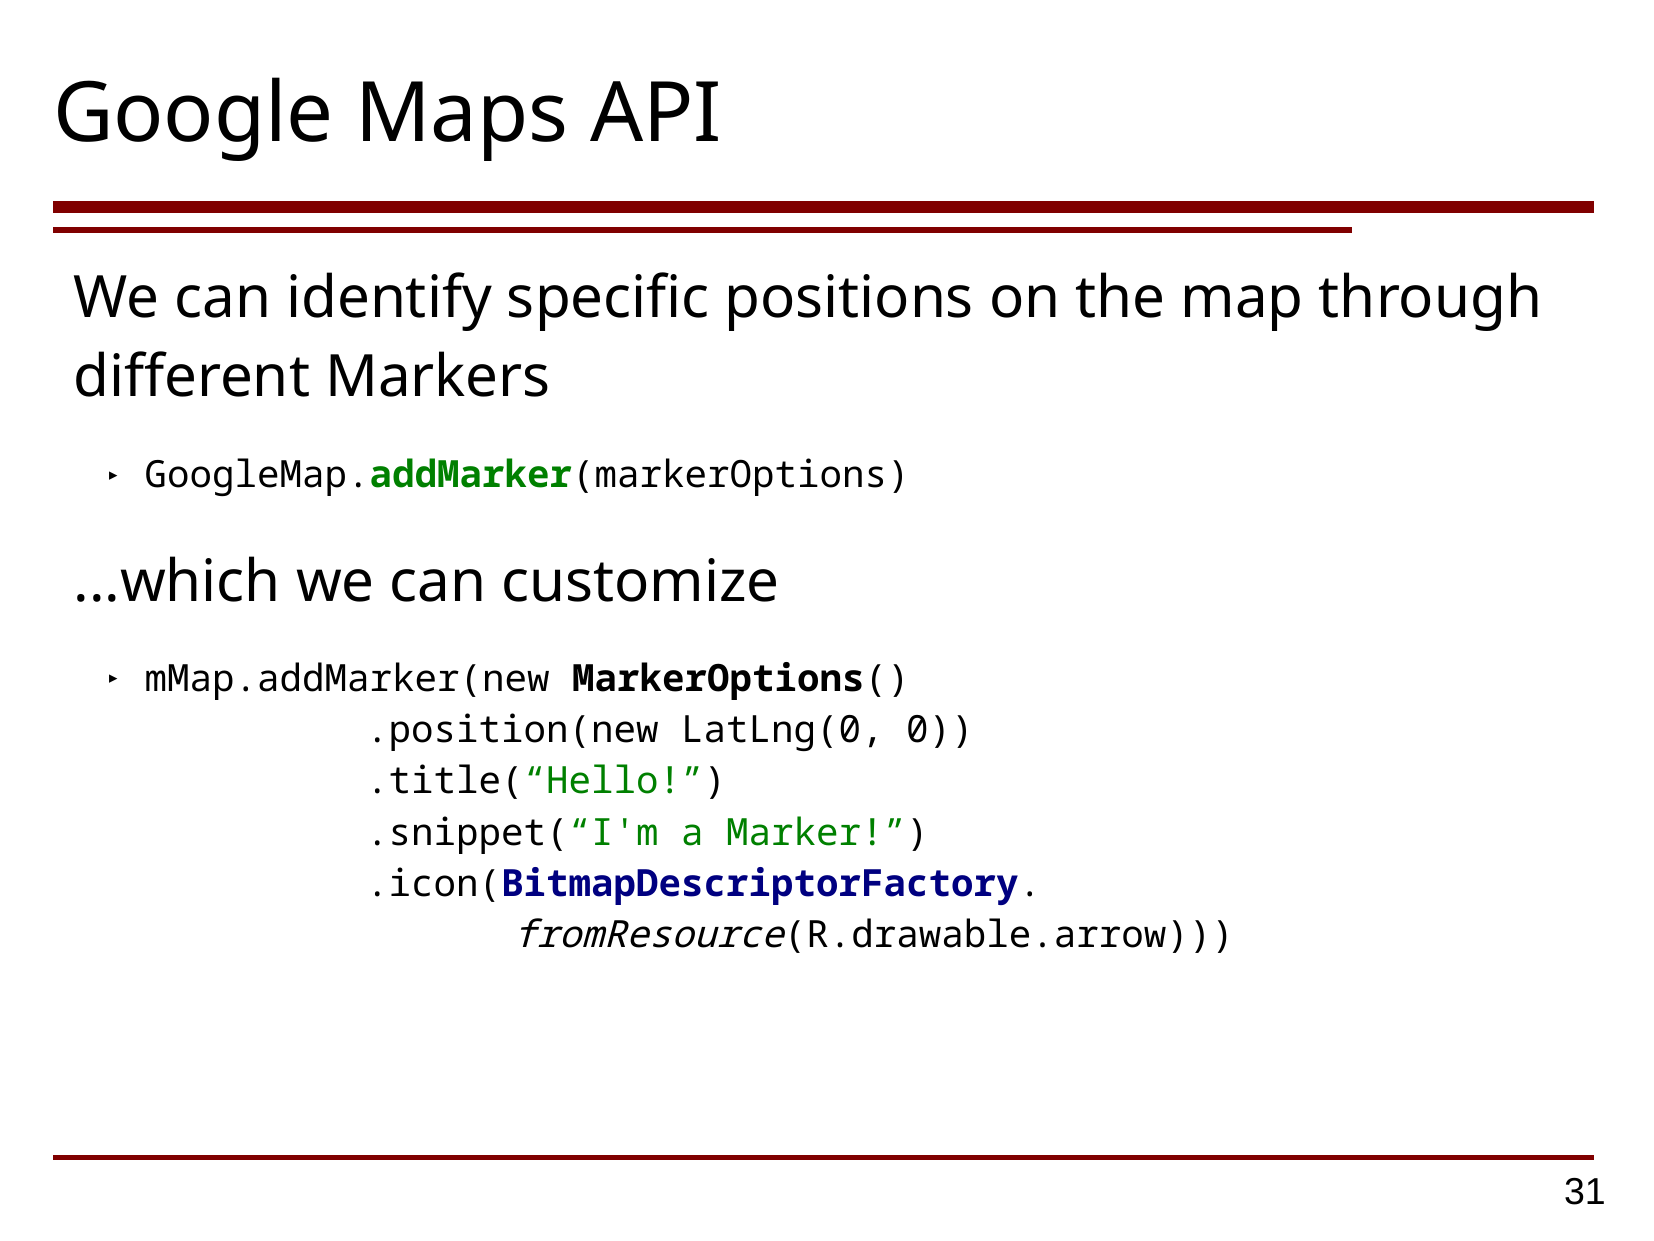

# Google Maps API
We can identify specific positions on the map through
different Markers
GoogleMap.addMarker(markerOptions)
...which we can customize
mMap.addMarker(new MarkerOptions()
			.position(new LatLng(0, 0))
			.title(“Hello!”)
			.snippet(“I'm a Marker!”)
			.icon(BitmapDescriptorFactory.
					fromResource(R.drawable.arrow)))